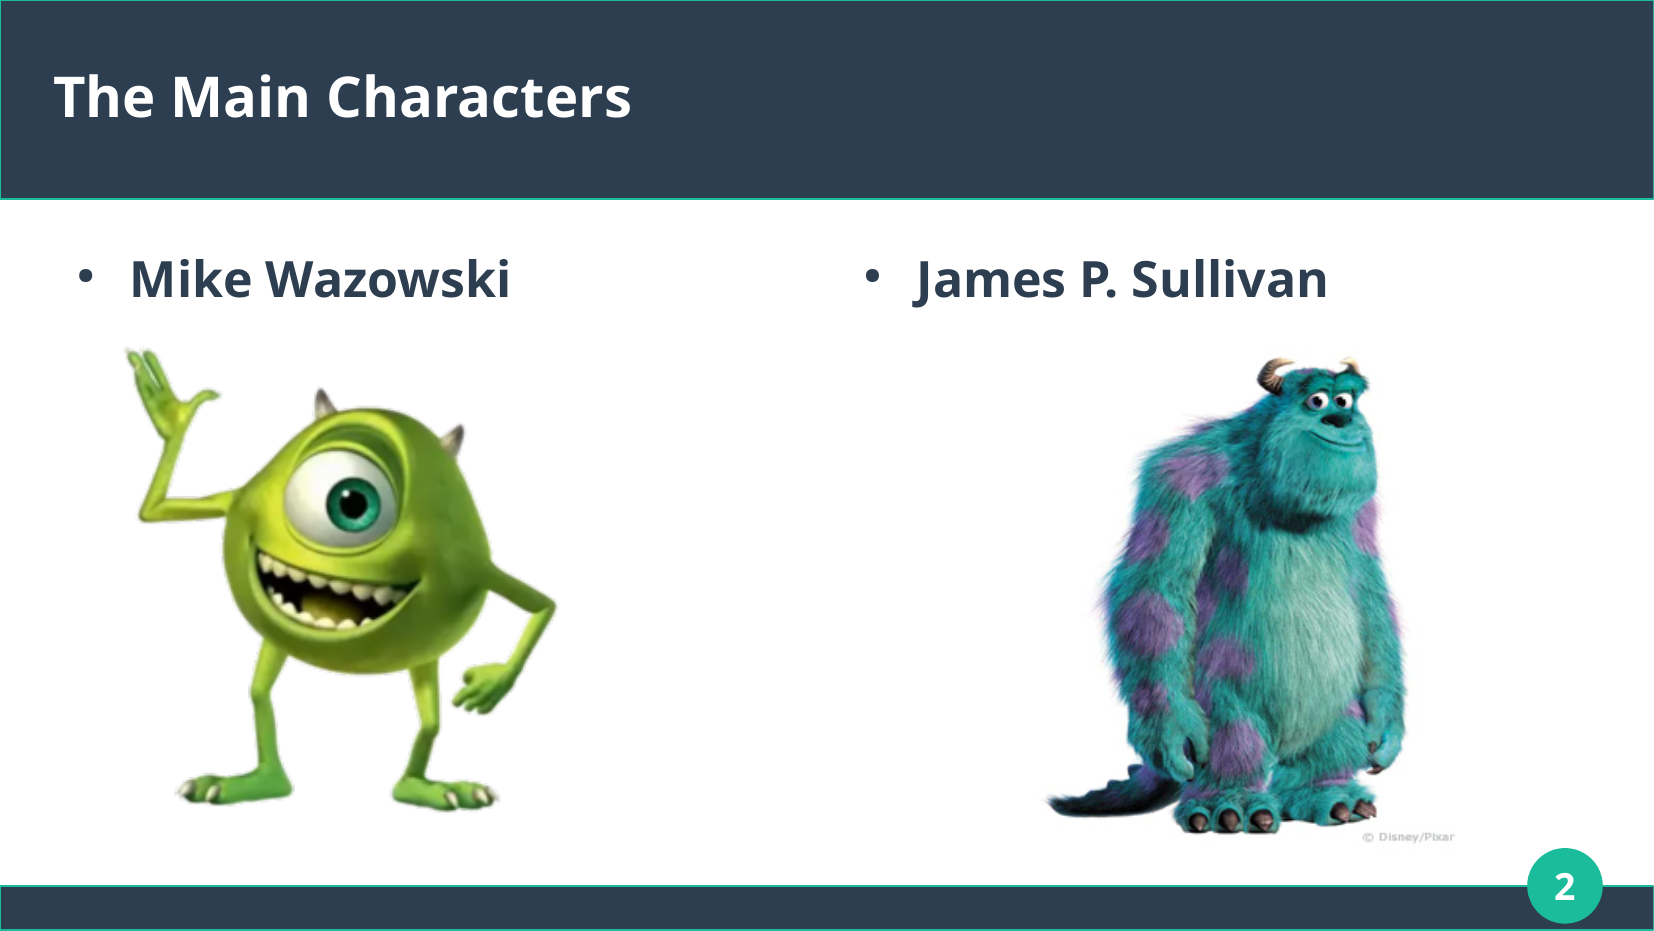

# The Main Characters
Mike Wazowski
James P. Sullivan
2